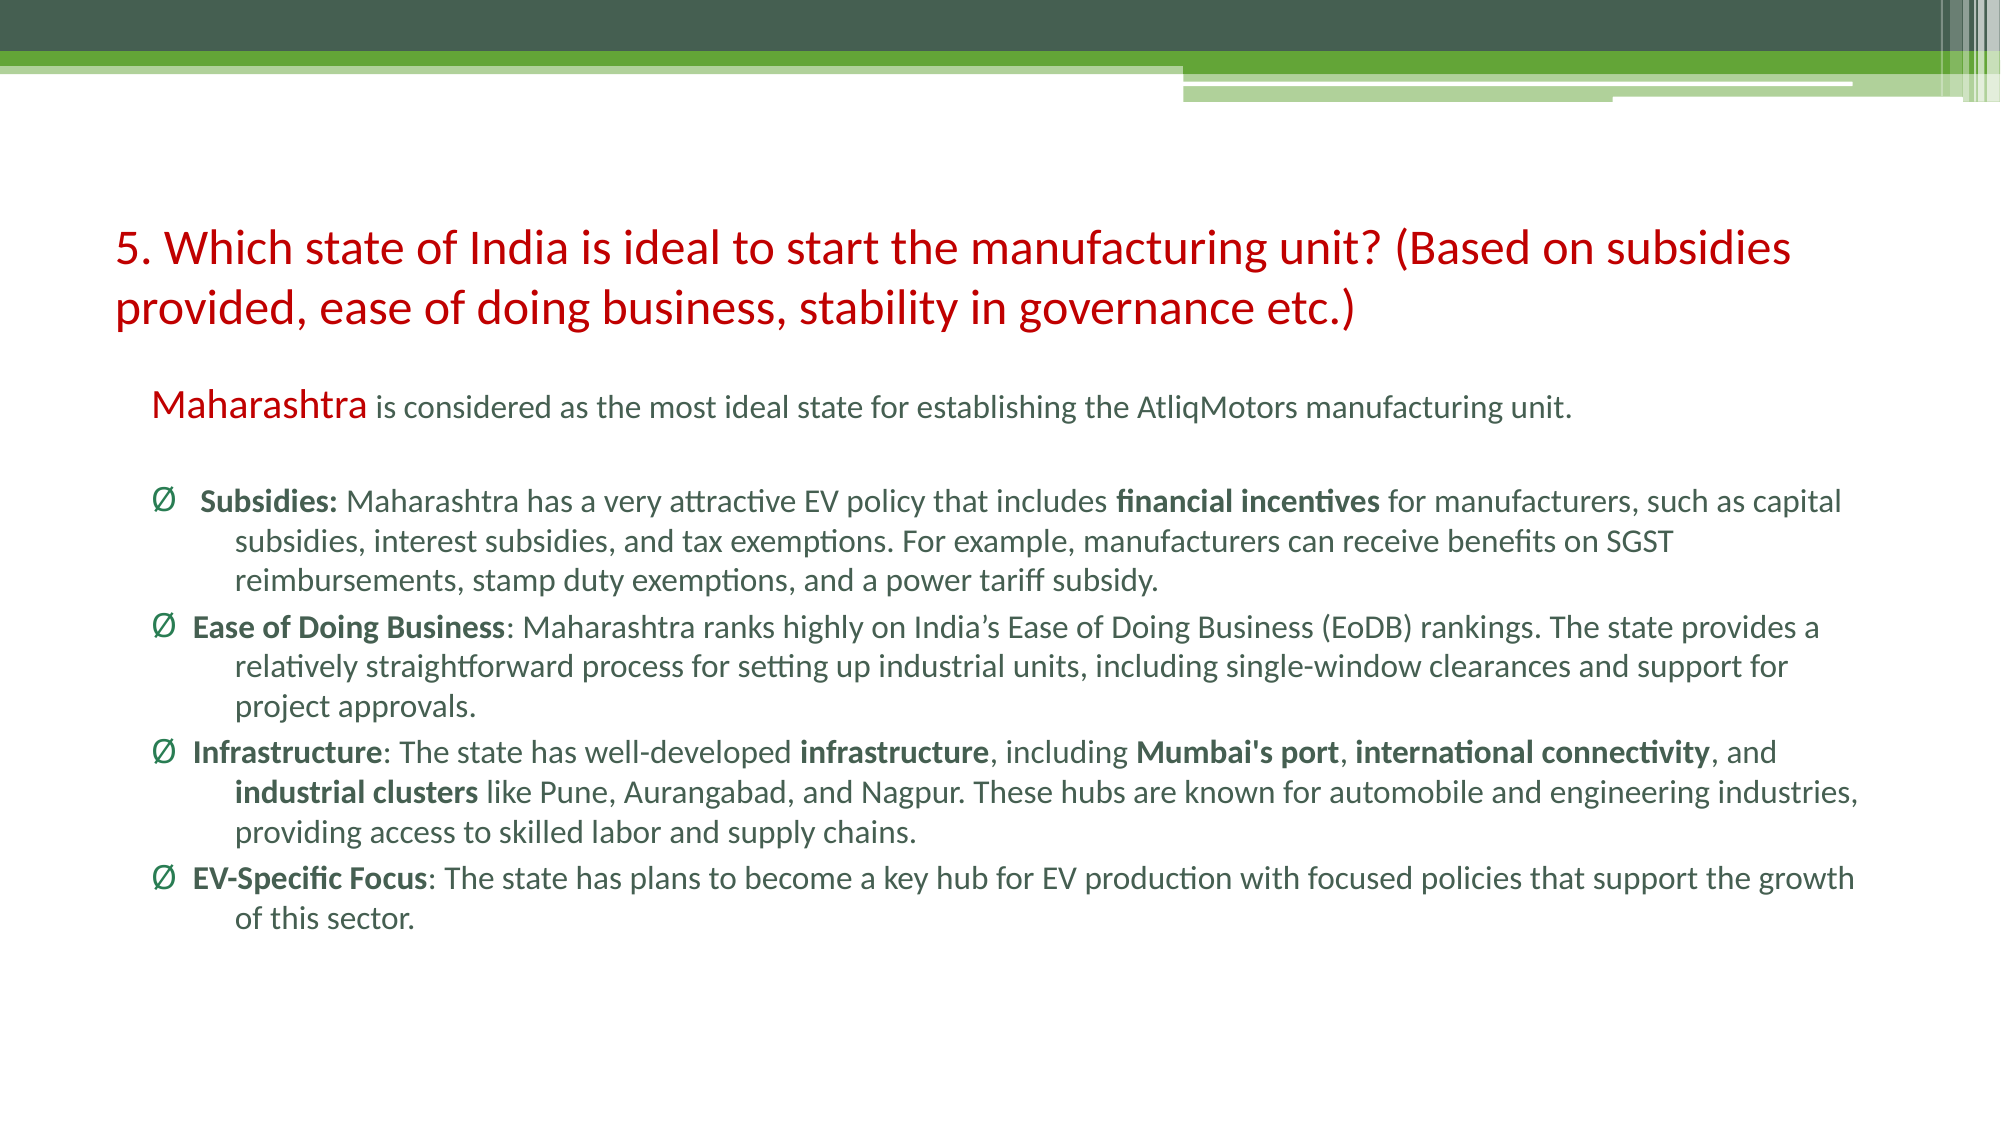

# 5. Which state of India is ideal to start the manufacturing unit? (Based on subsidies provided, ease of doing business, stability in governance etc.)
Maharashtra is considered as the most ideal state for establishing the AtliqMotors manufacturing unit.
 Subsidies: Maharashtra has a very attractive EV policy that includes financial incentives for manufacturers, such as capital subsidies, interest subsidies, and tax exemptions. For example, manufacturers can receive benefits on SGST reimbursements, stamp duty exemptions, and a power tariff subsidy.
Ease of Doing Business: Maharashtra ranks highly on India’s Ease of Doing Business (EoDB) rankings. The state provides a relatively straightforward process for setting up industrial units, including single-window clearances and support for project approvals.
Infrastructure: The state has well-developed infrastructure, including Mumbai's port, international connectivity, and industrial clusters like Pune, Aurangabad, and Nagpur. These hubs are known for automobile and engineering industries, providing access to skilled labor and supply chains.
EV-Specific Focus: The state has plans to become a key hub for EV production with focused policies that support the growth of this sector.